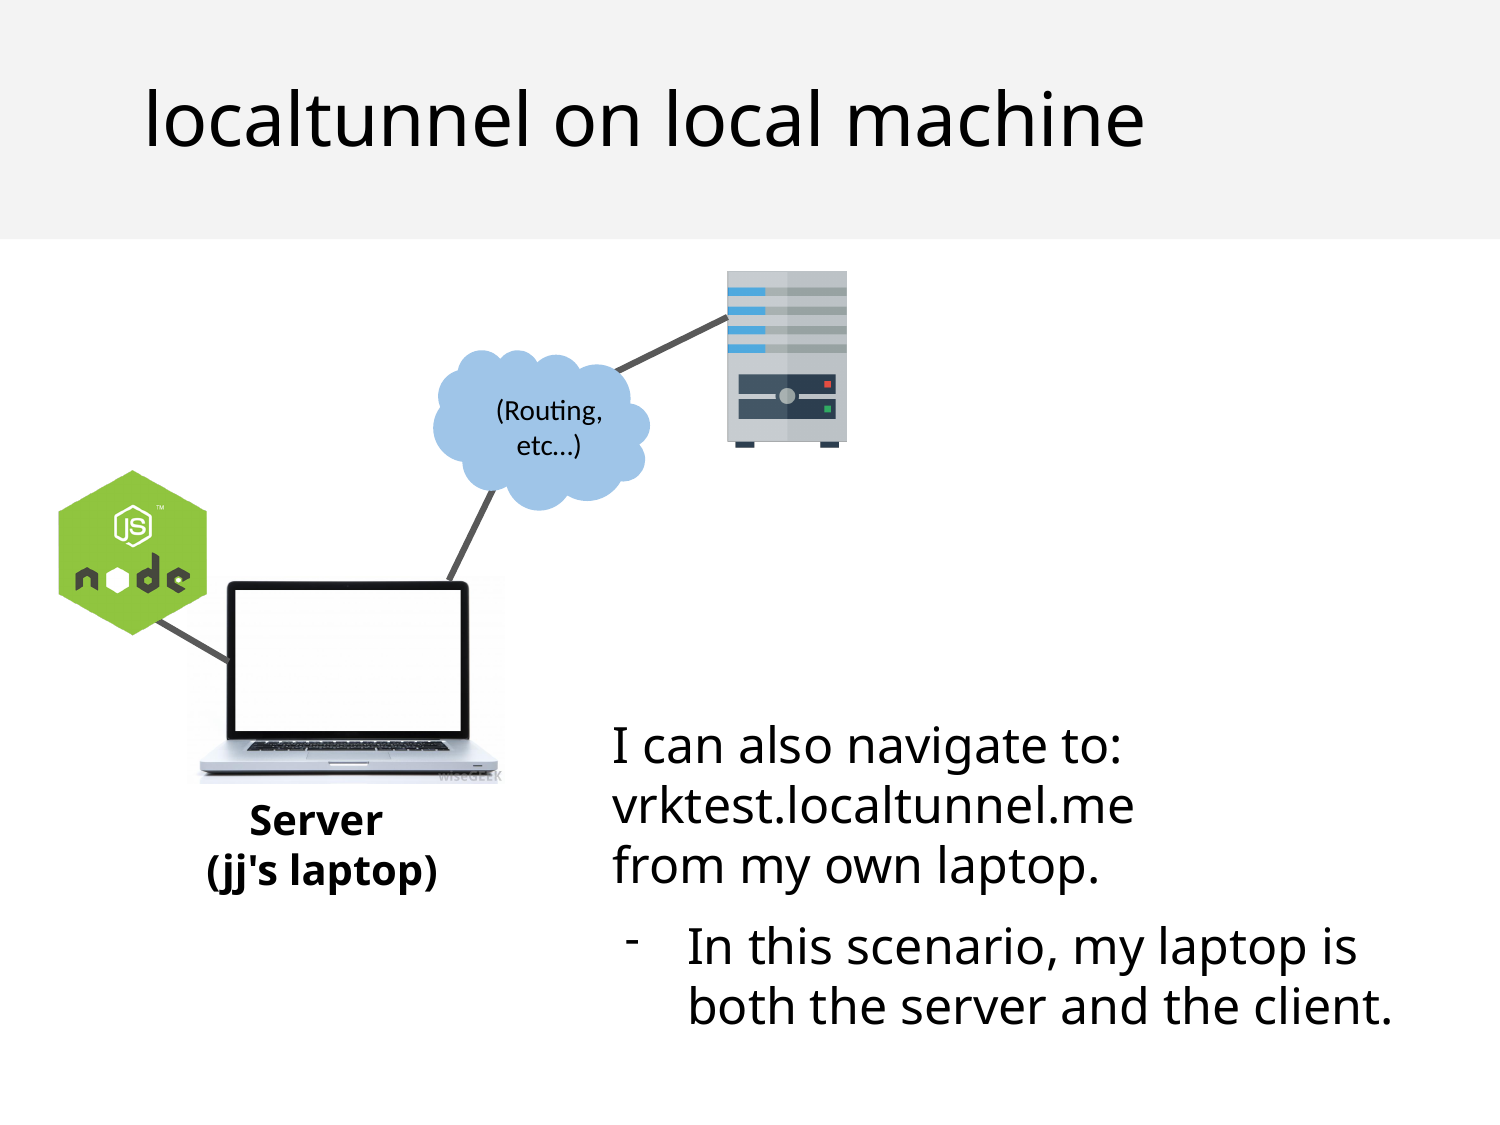

# localtunnel on local machine
(Routing, etc…)
I can also navigate to:
vrktest.localtunnel.me
from my own laptop.
In this scenario, my laptop is both the server and the client.
Server
(jj's laptop)